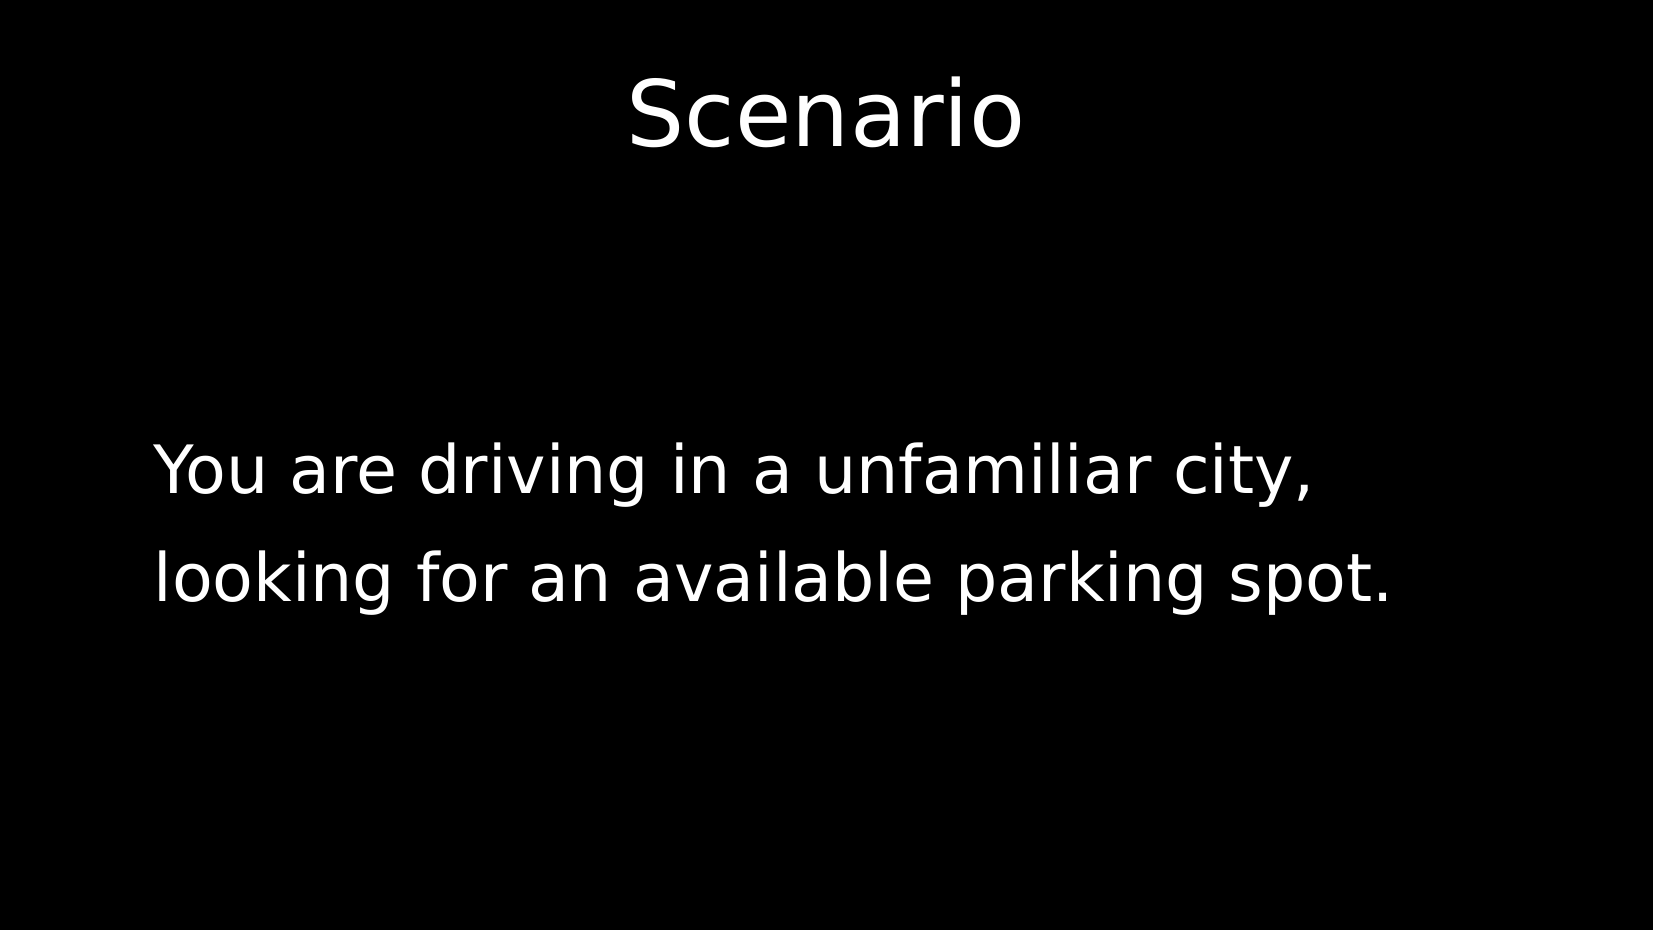

# Scenario
You are driving in a unfamiliar city,
looking for an available parking spot.